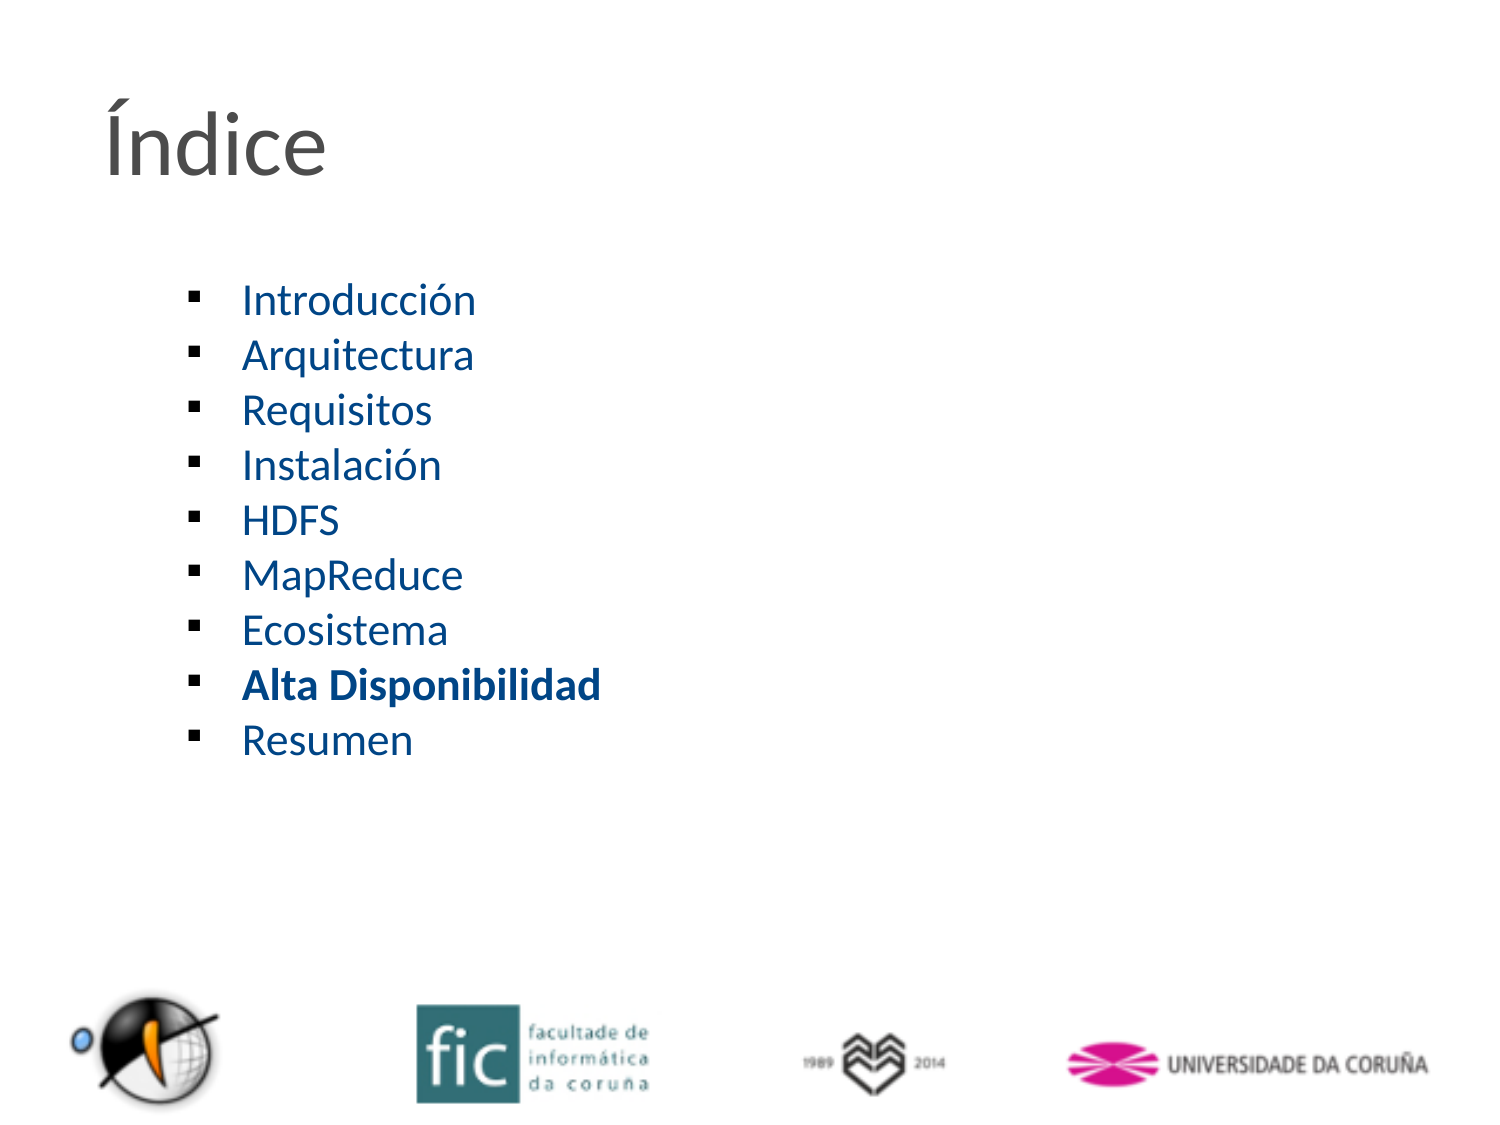

# Índice
Introducción
Arquitectura
Requisitos
Instalación
HDFS
MapReduce
Ecosistema
Alta Disponibilidad
Resumen